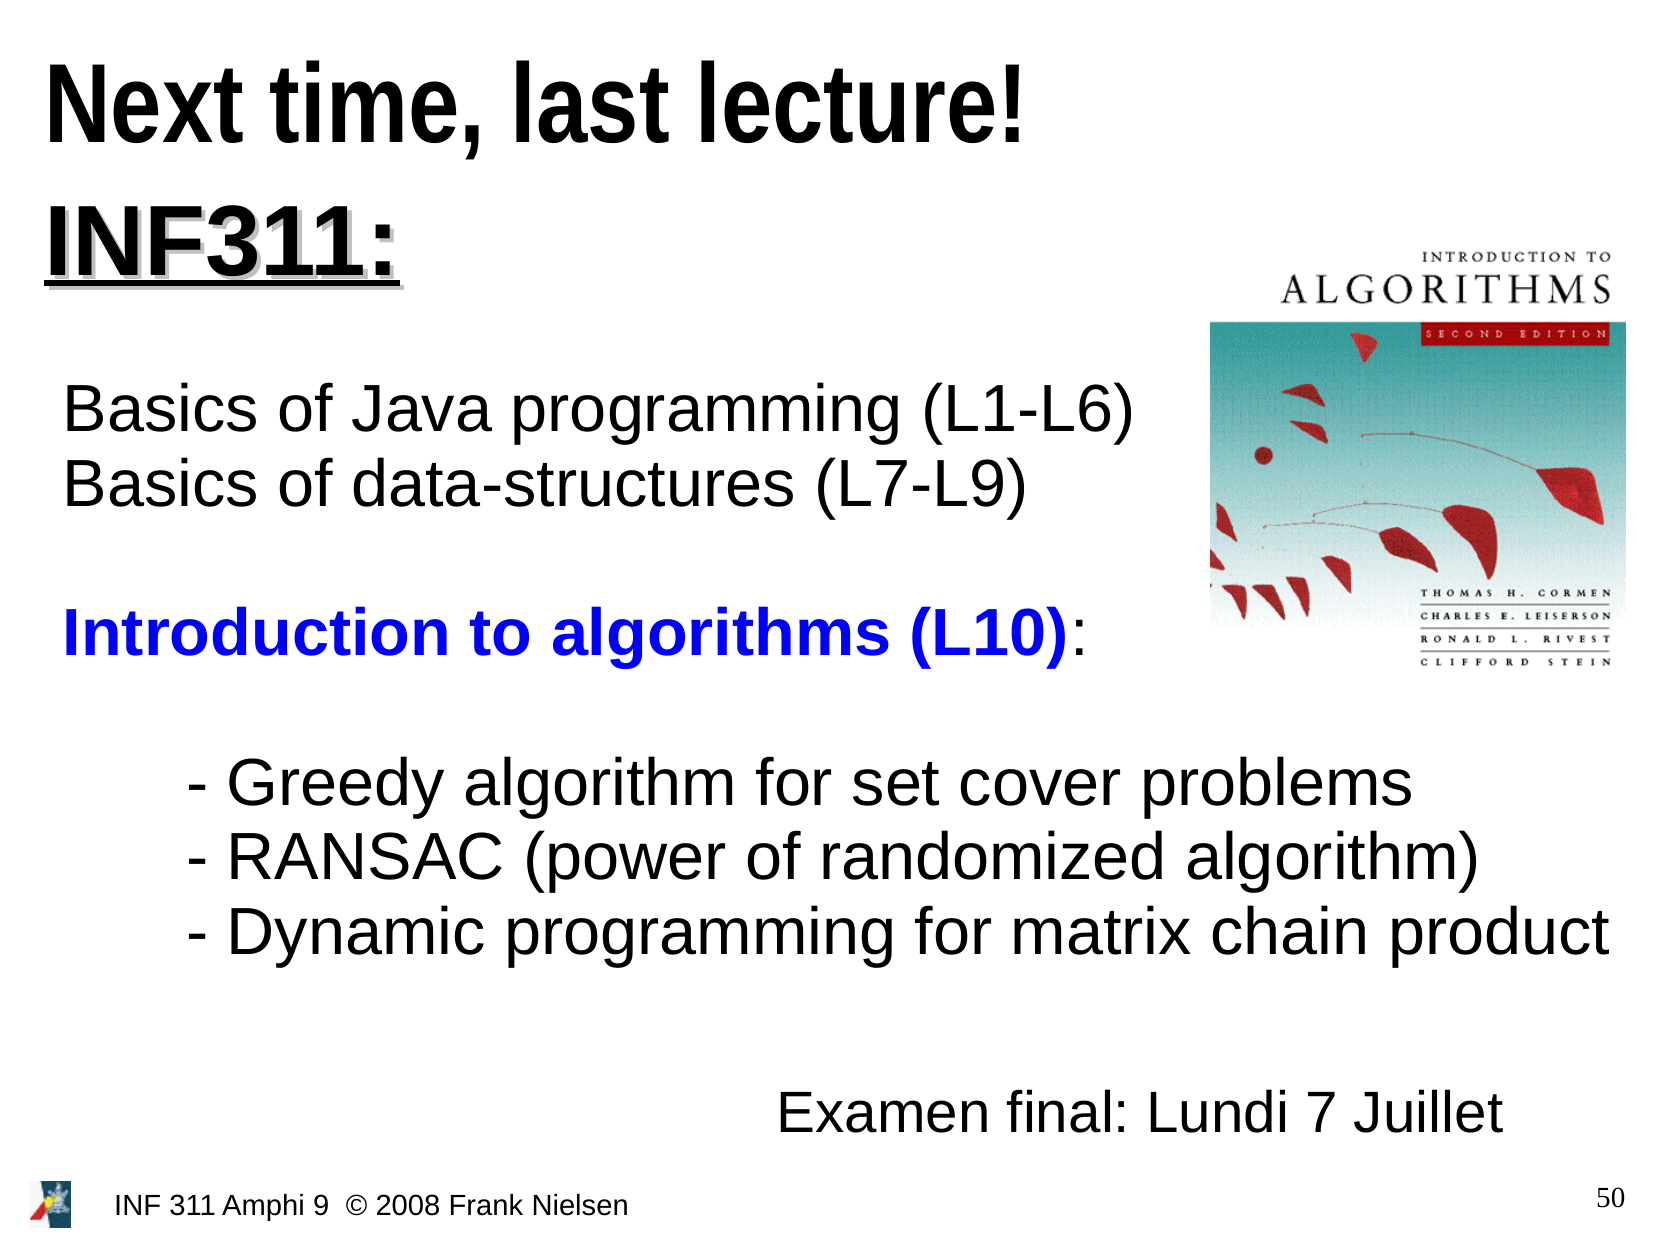

Next time, last lecture!
INF311:
 Basics of Java programming (L1-L6)
 Basics of data-structures (L7-L9)
 Introduction to algorithms (L10):
- Greedy algorithm for set cover problems
- RANSAC (power of randomized algorithm)
- Dynamic programming for matrix chain product
Examen final: Lundi 7 Juillet